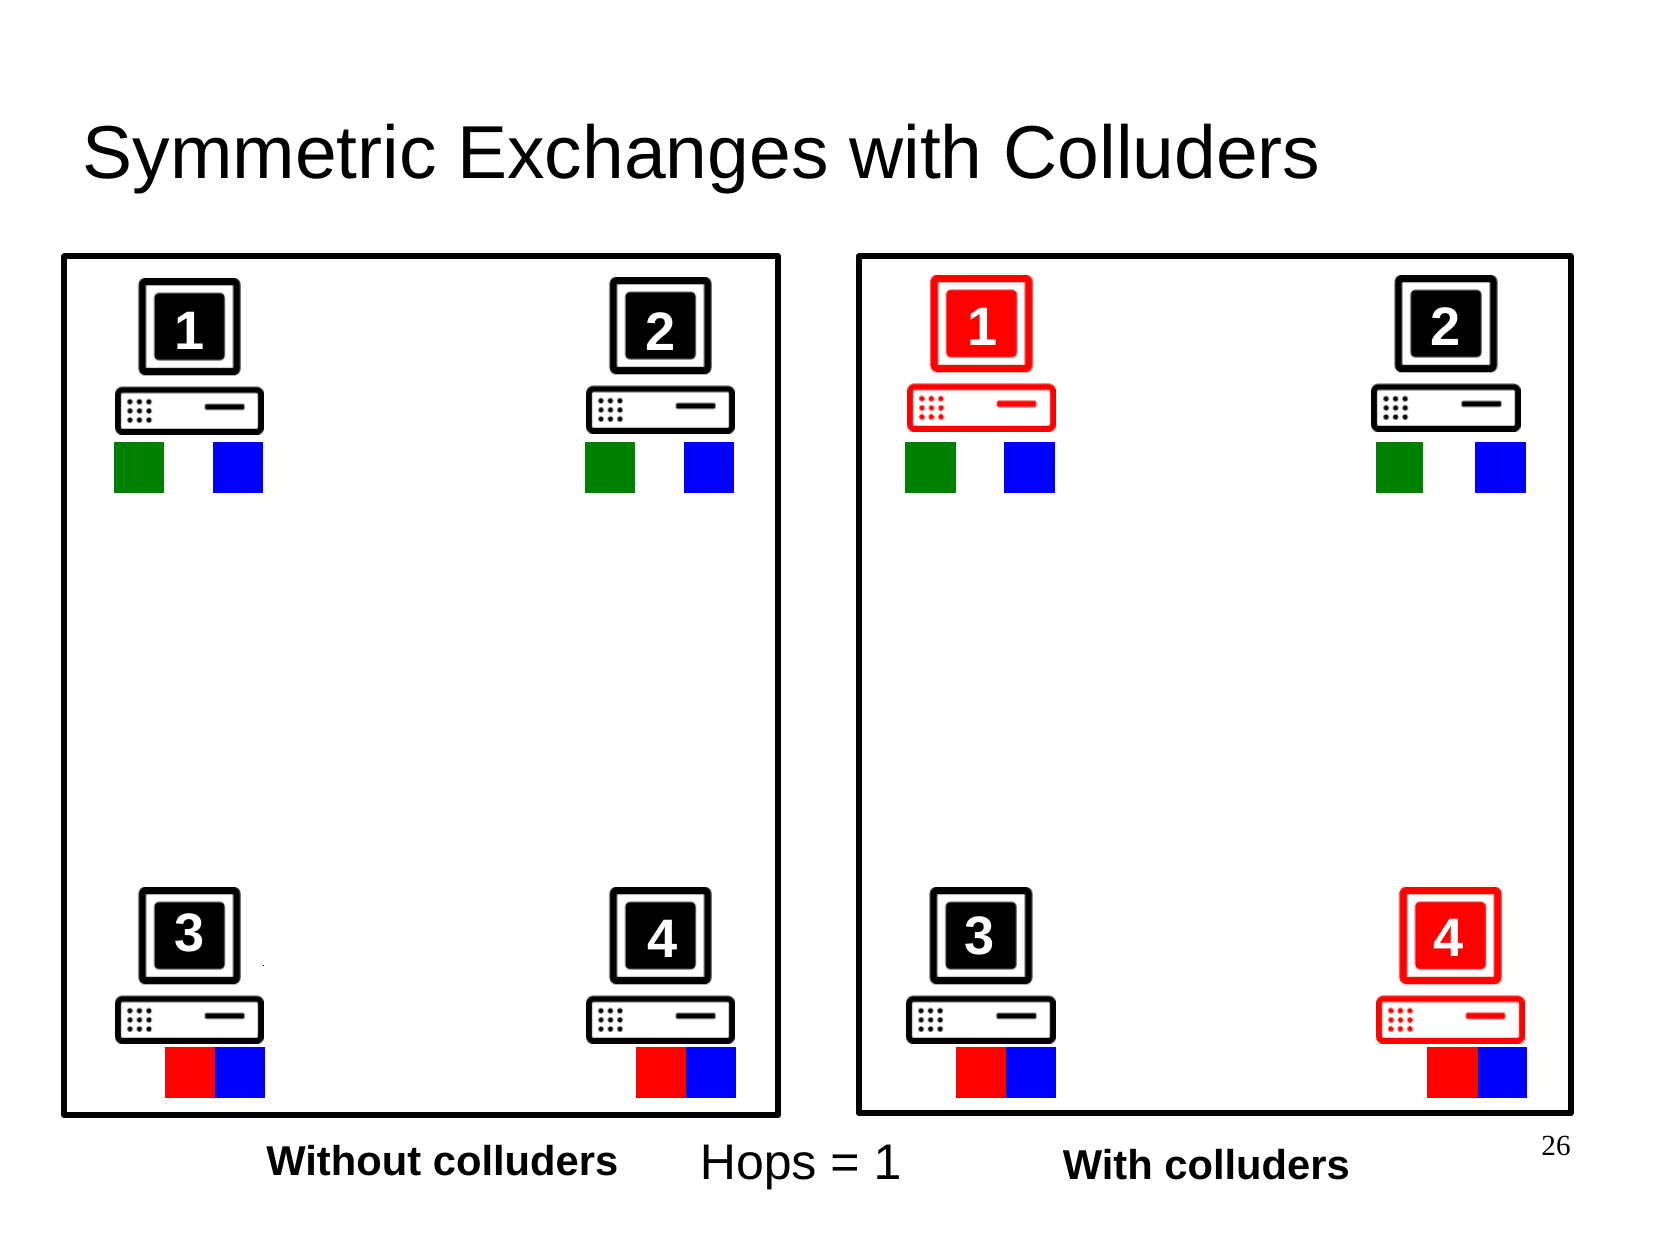

# Symmetric Exchanges with Colluders
1
2
1
2
3
4
3
4
Hops = 1
26
Without colluders
With colluders